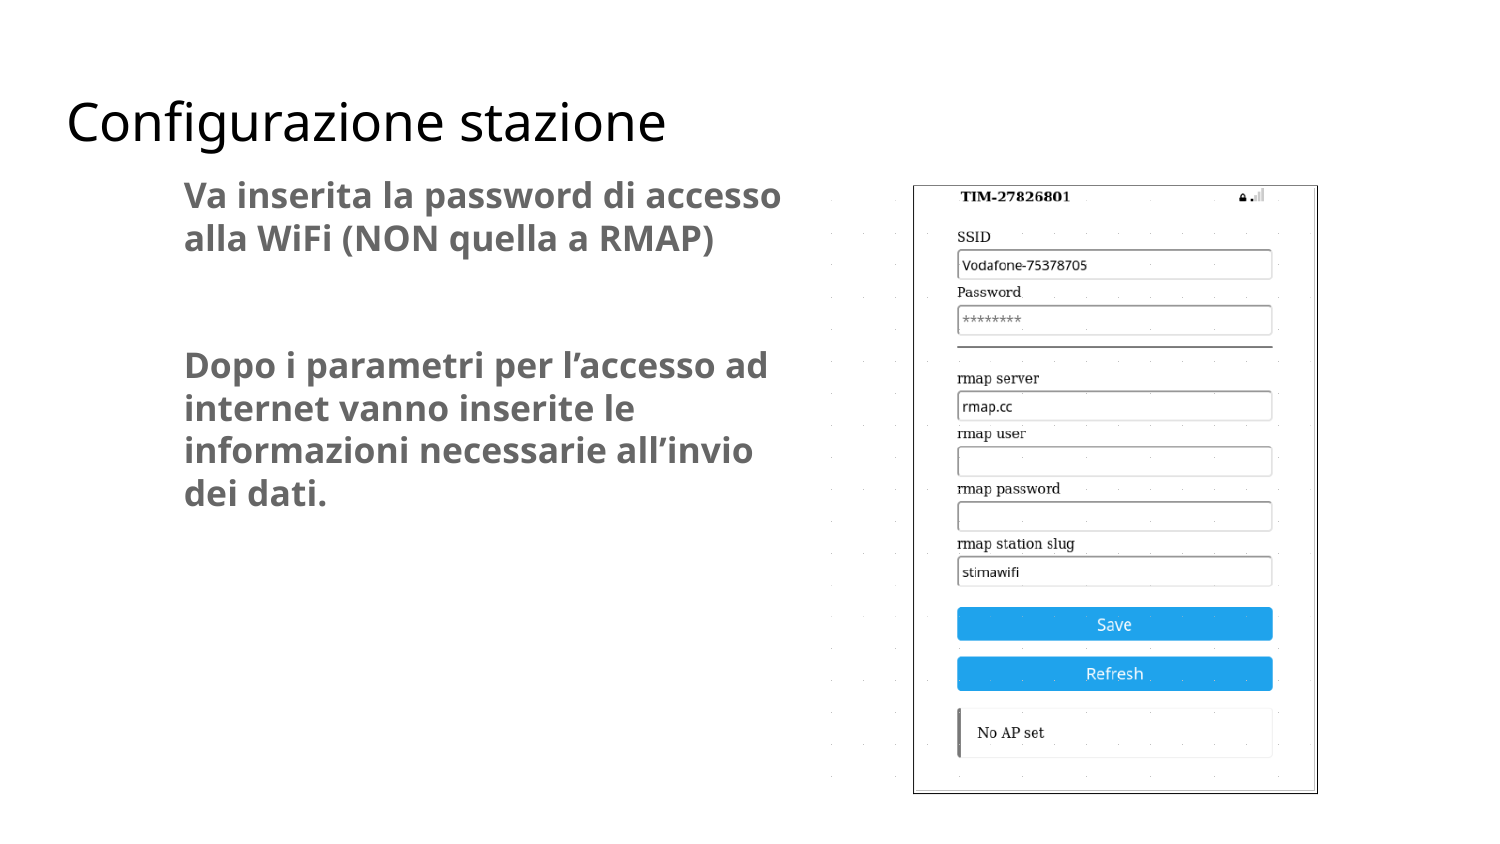

# Configurazione stazione
Va inserita la password di accesso alla WiFi (NON quella a RMAP)
Dopo i parametri per l’accesso ad internet vanno inserite le informazioni necessarie all’invio dei dati.